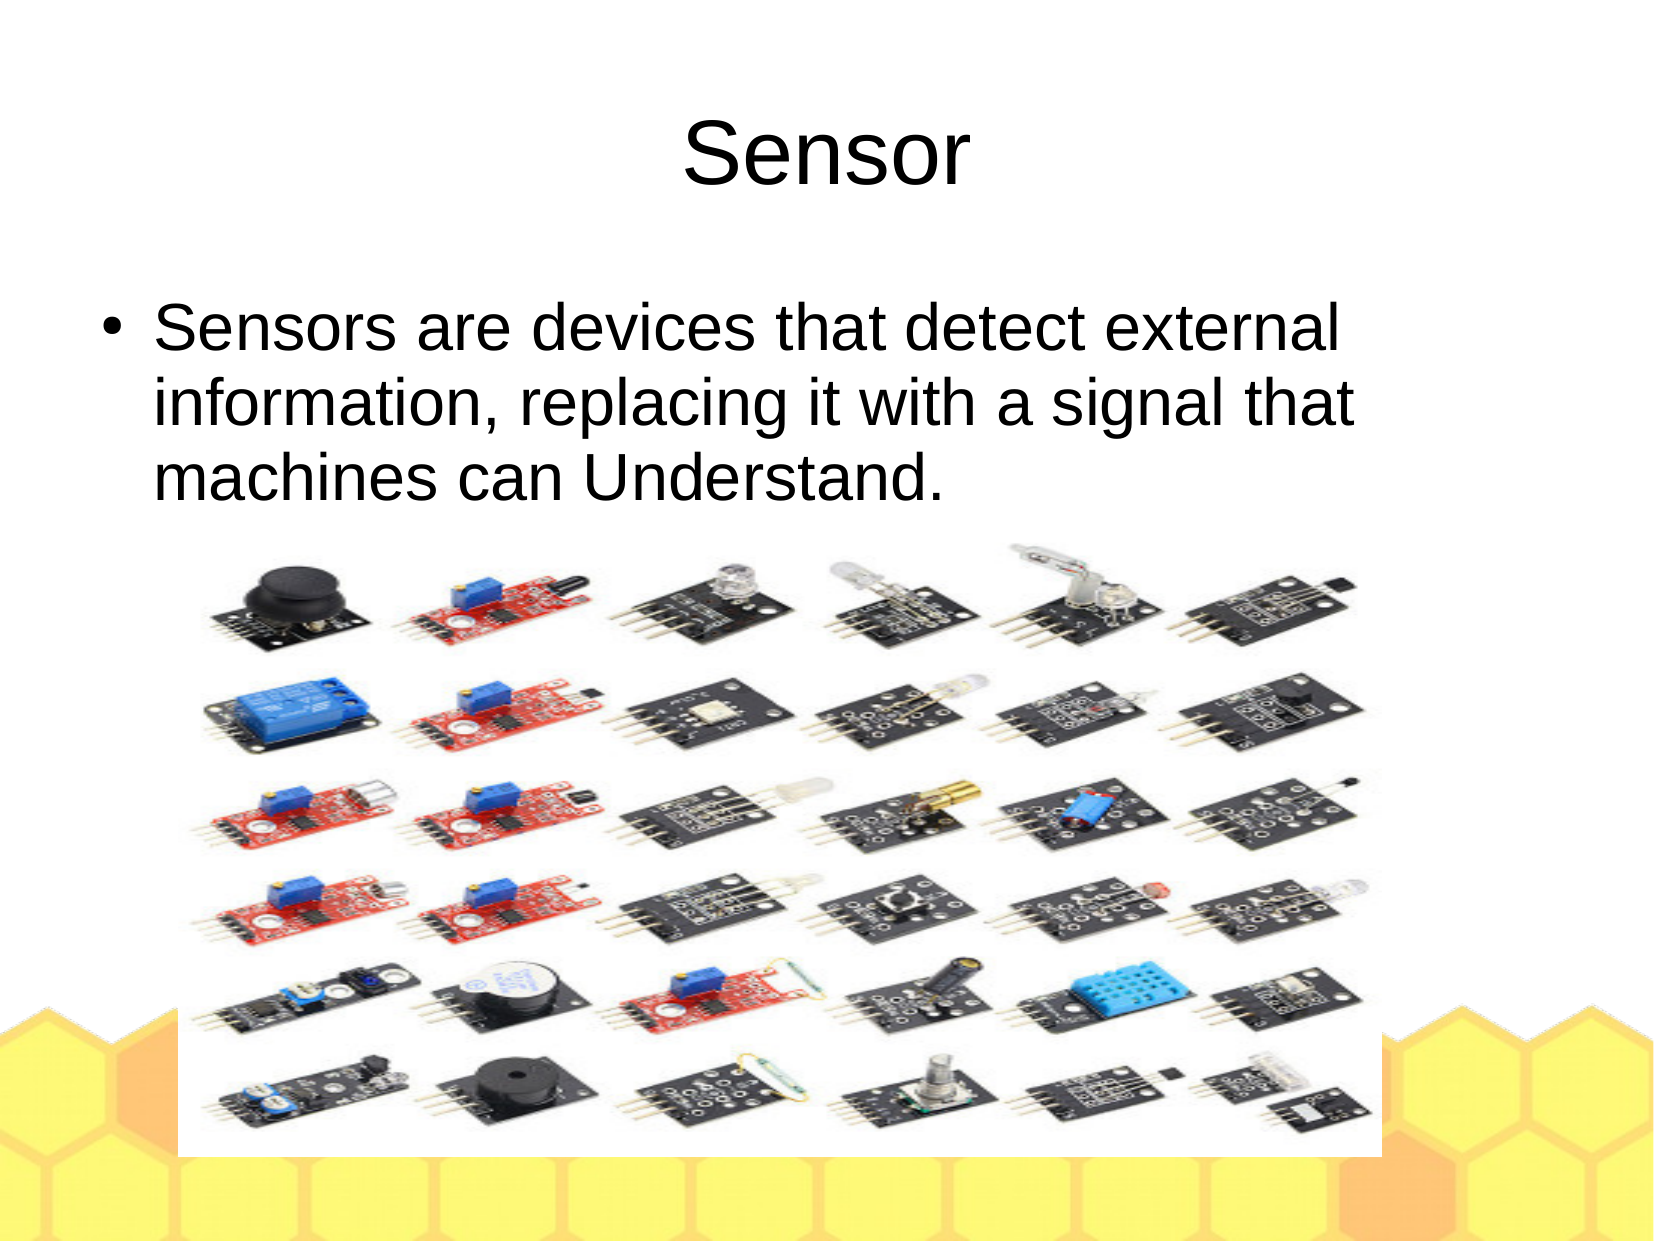

# Sensor
Sensors are devices that detect external information, replacing it with a signal that machines can Understand.